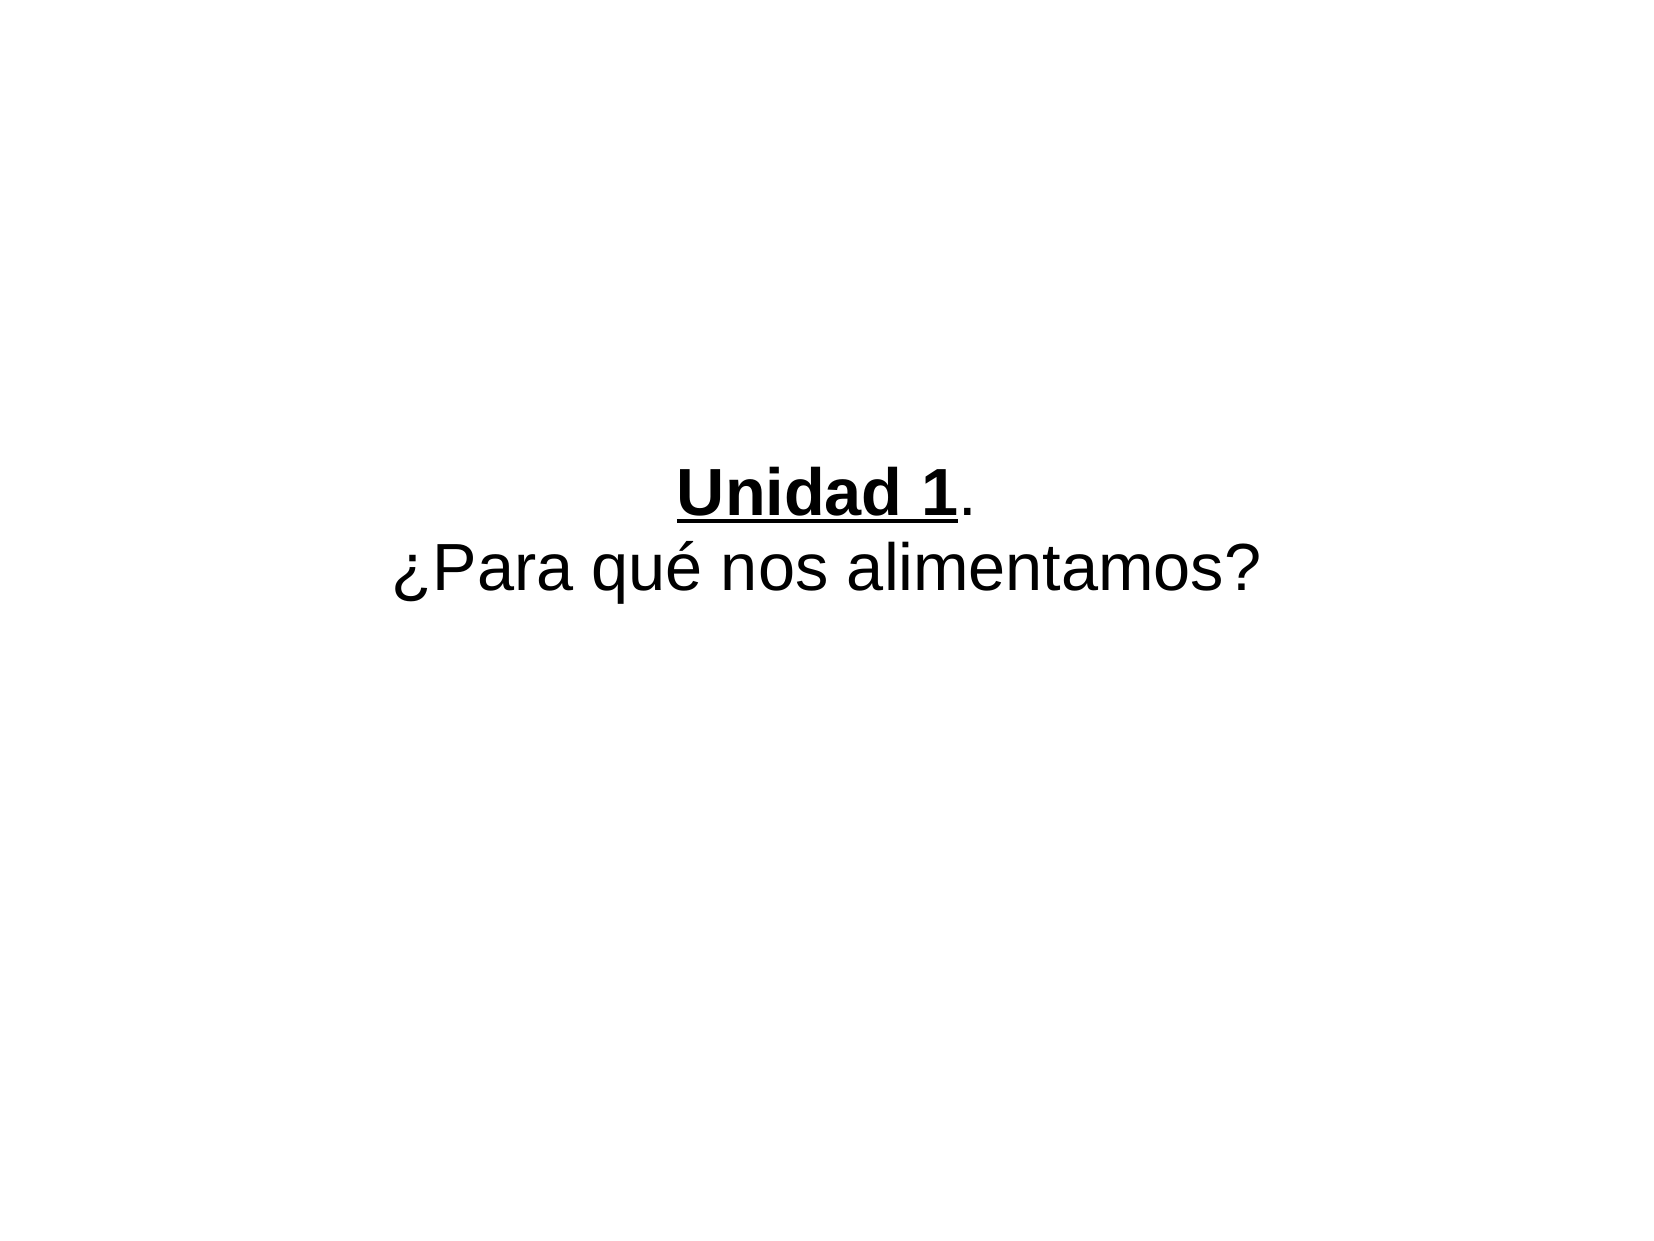

# Unidad 1.
¿Para qué nos alimentamos?